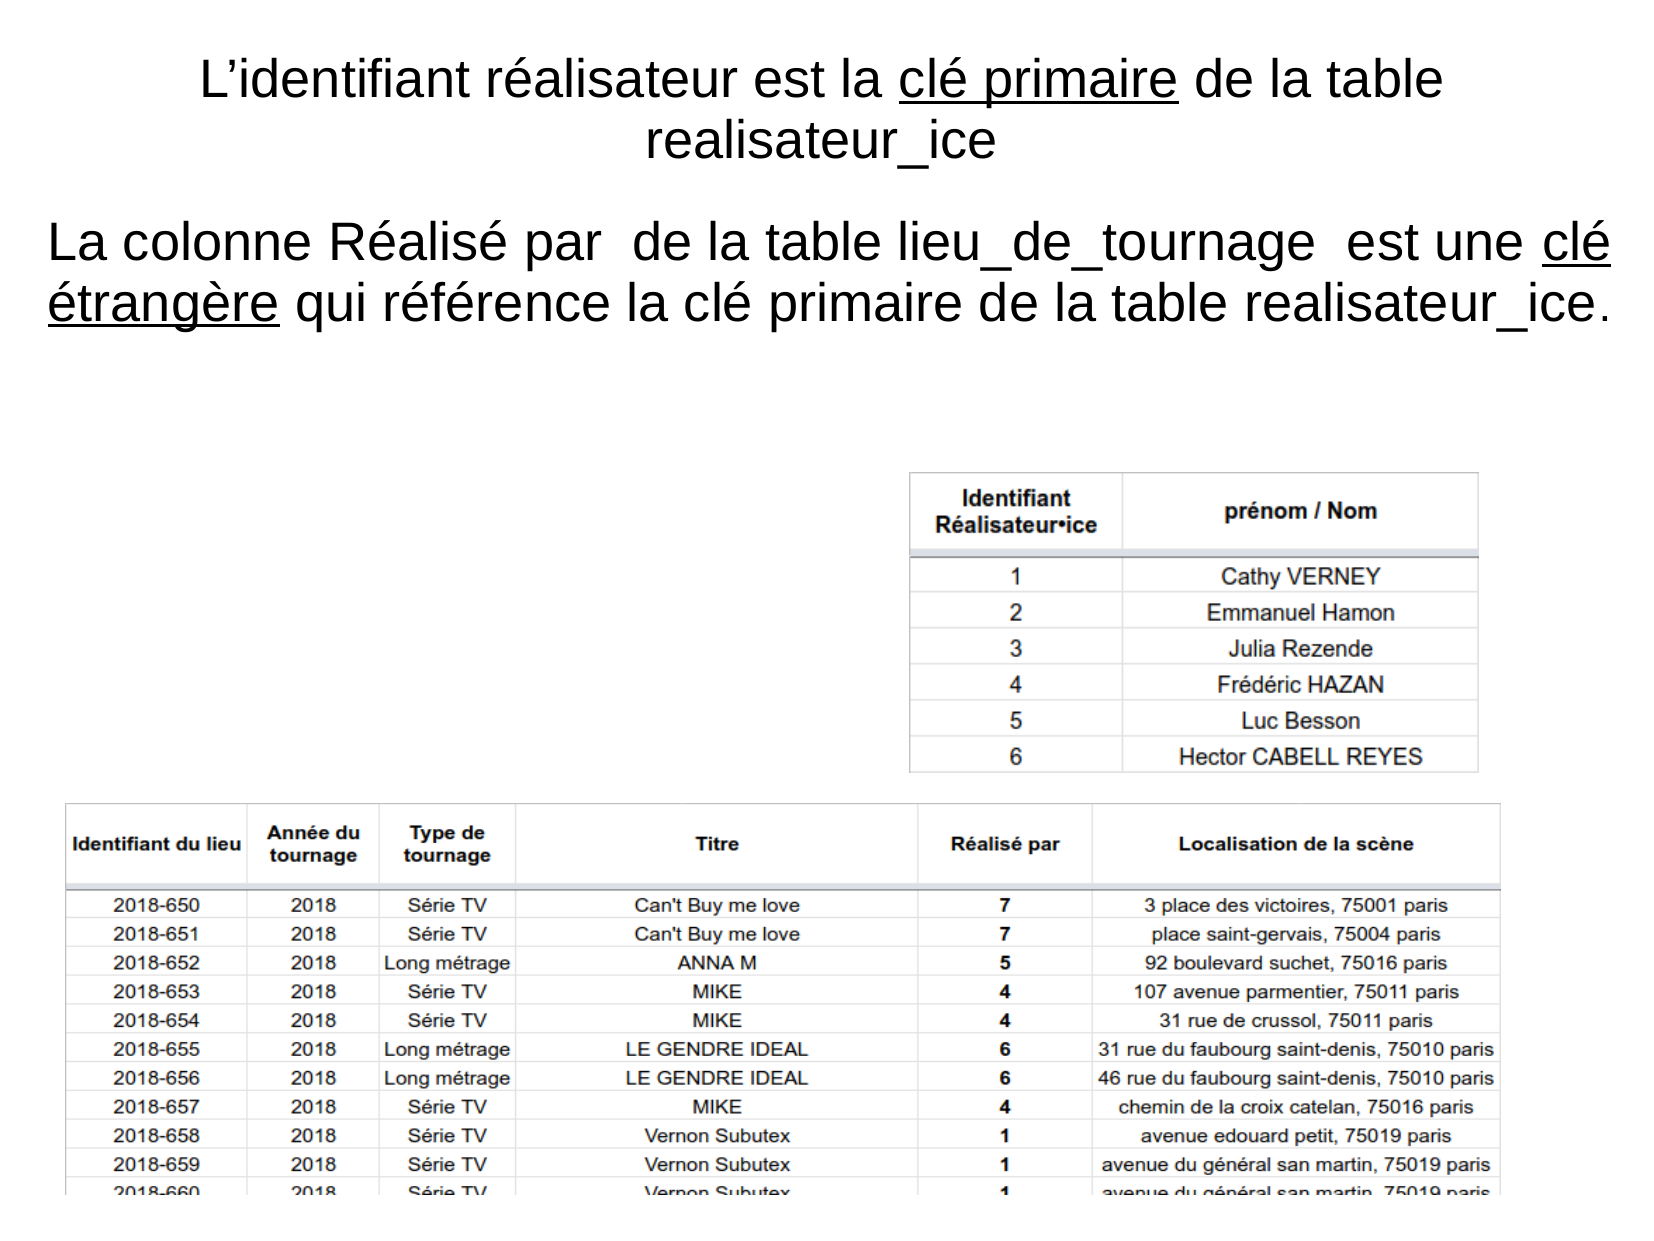

L’identifiant réalisateur est la clé primaire de la table realisateur_ice
La colonne Réalisé par de la table lieu_de_tournage est une clé étrangère qui référence la clé primaire de la table realisateur_ice.